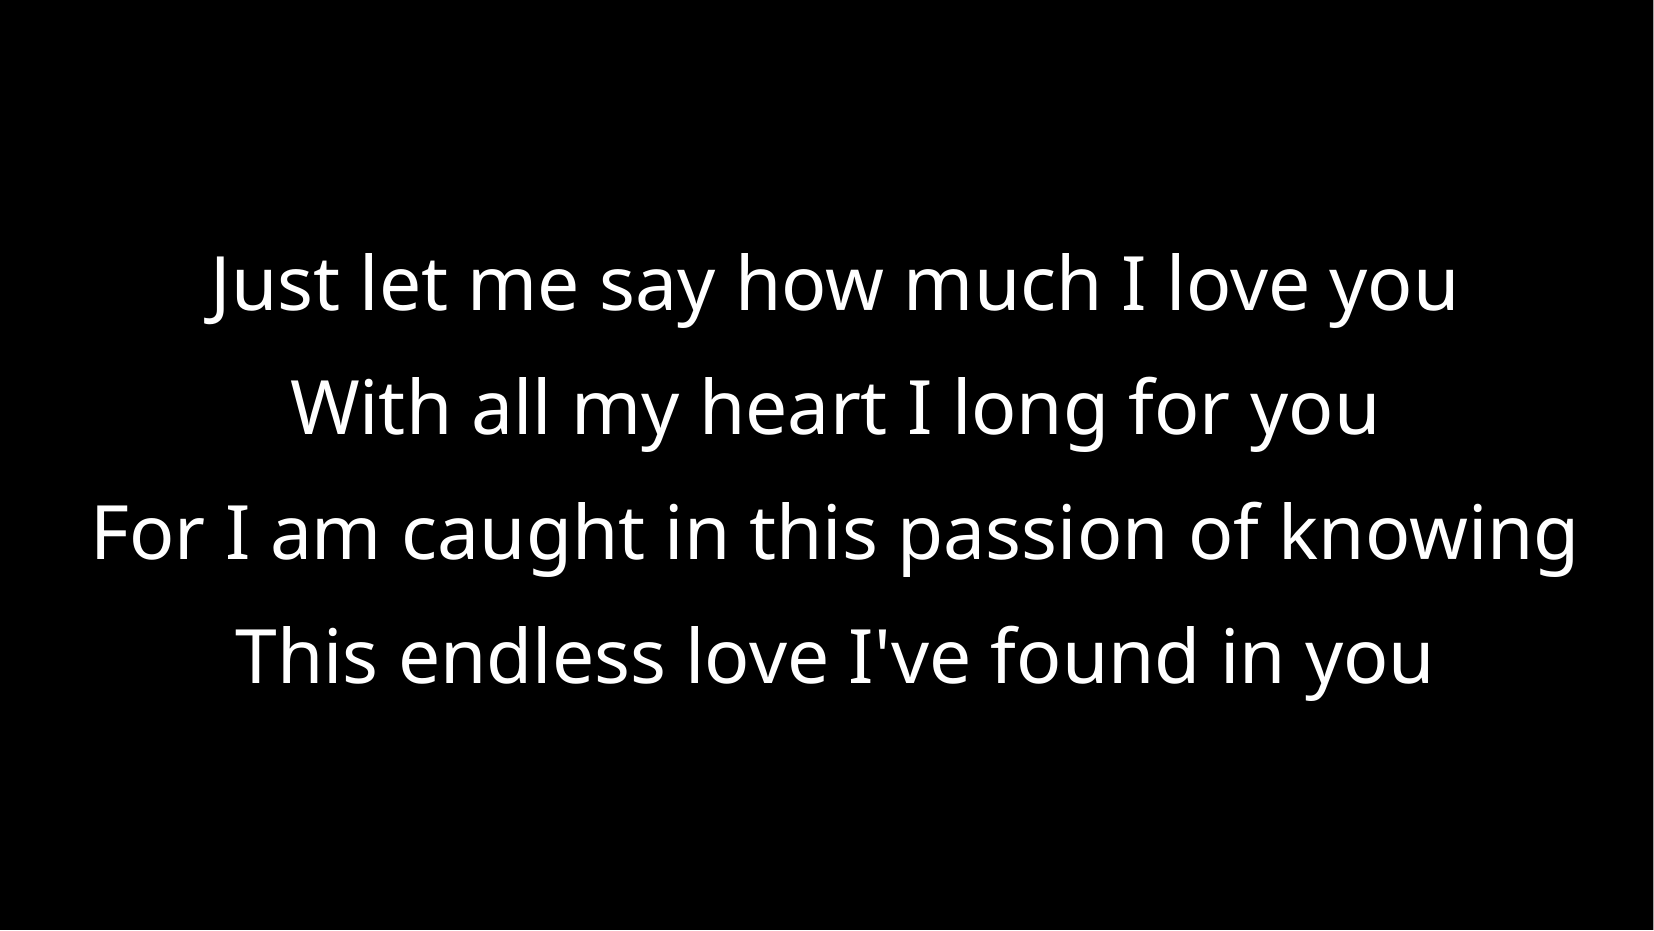

#
Just let me say how much I love you
With all my heart I long for you
For I am caught in this passion of knowing
This endless love I've found in you